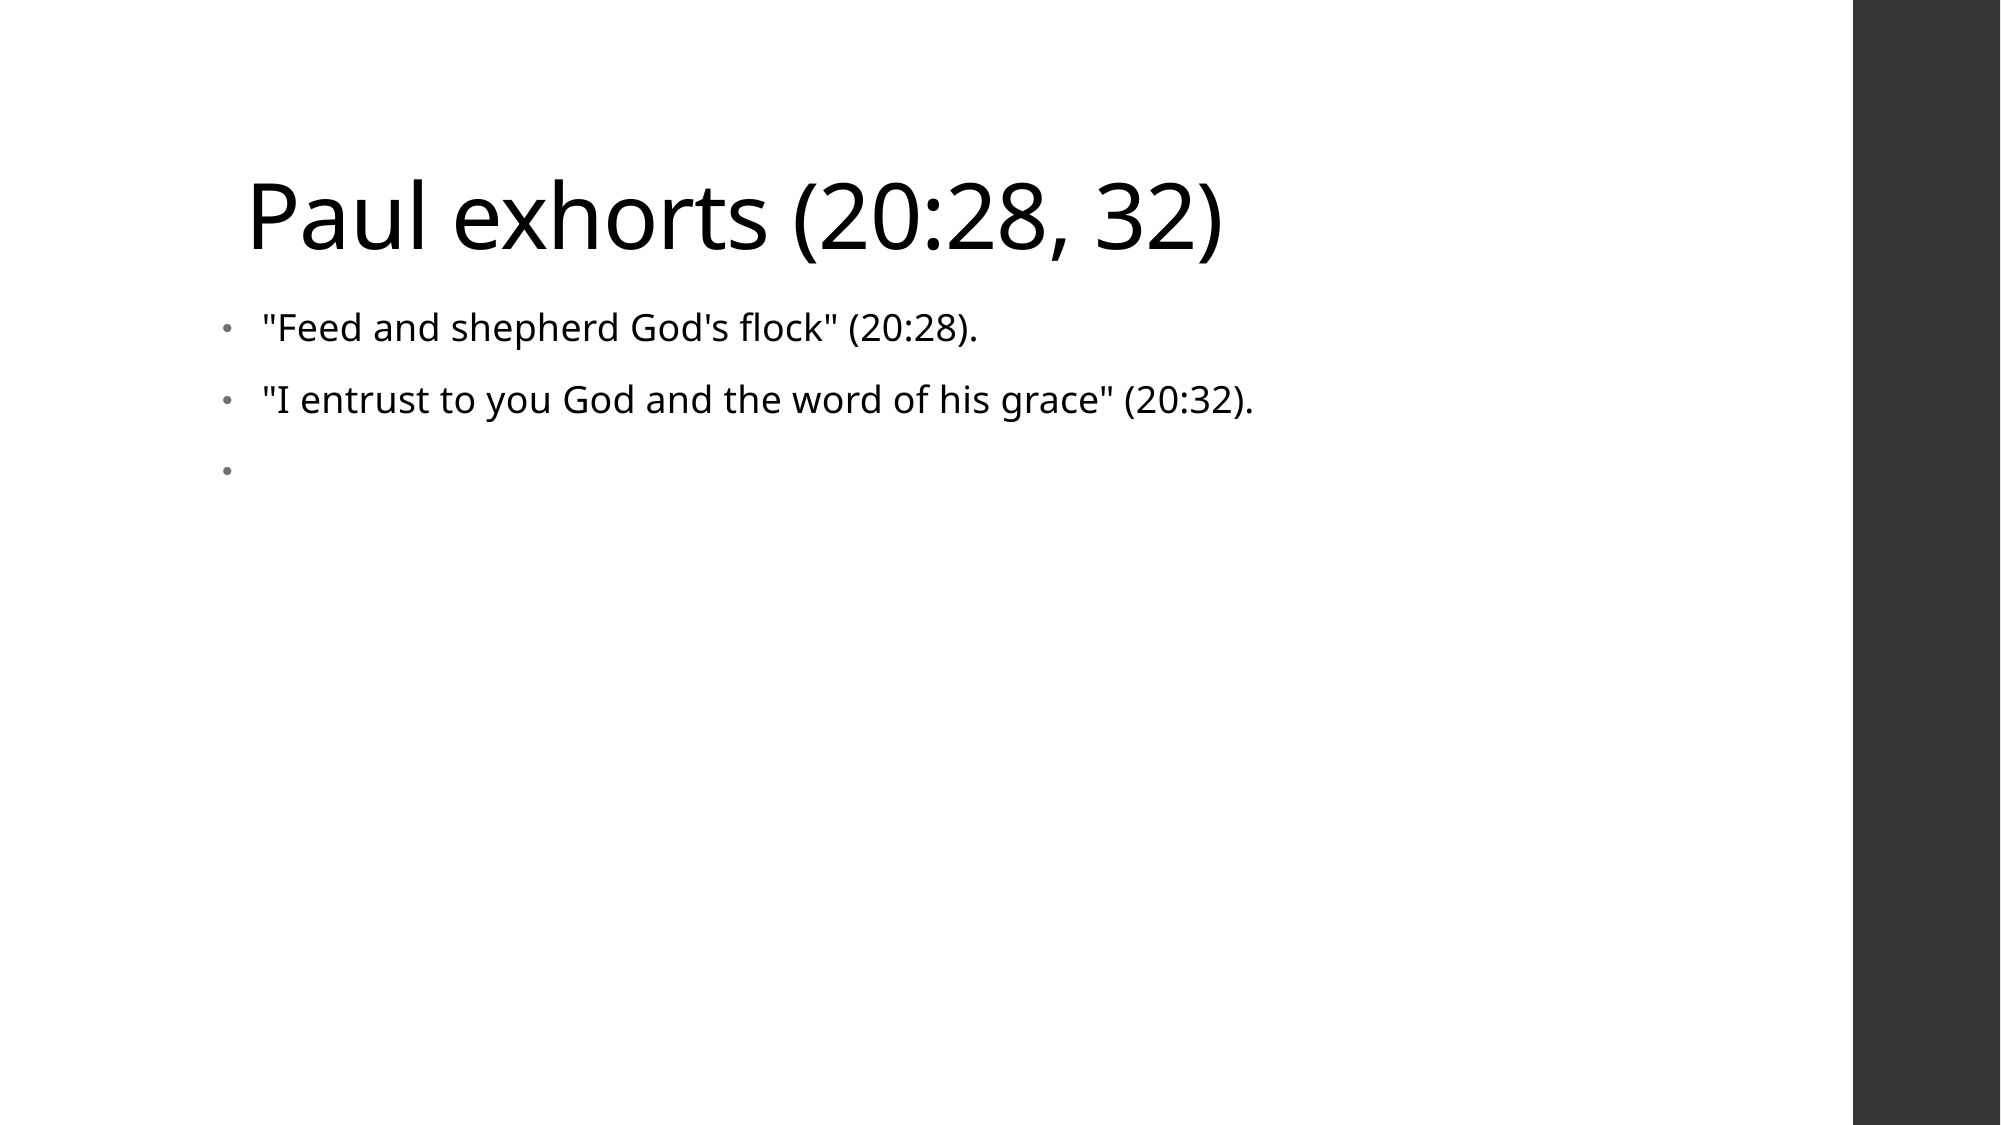

# Paul exhorts (20:28, 32)
 "Feed and shepherd God's flock" (20:28).
 "I entrust to you God and the word of his grace" (20:32).